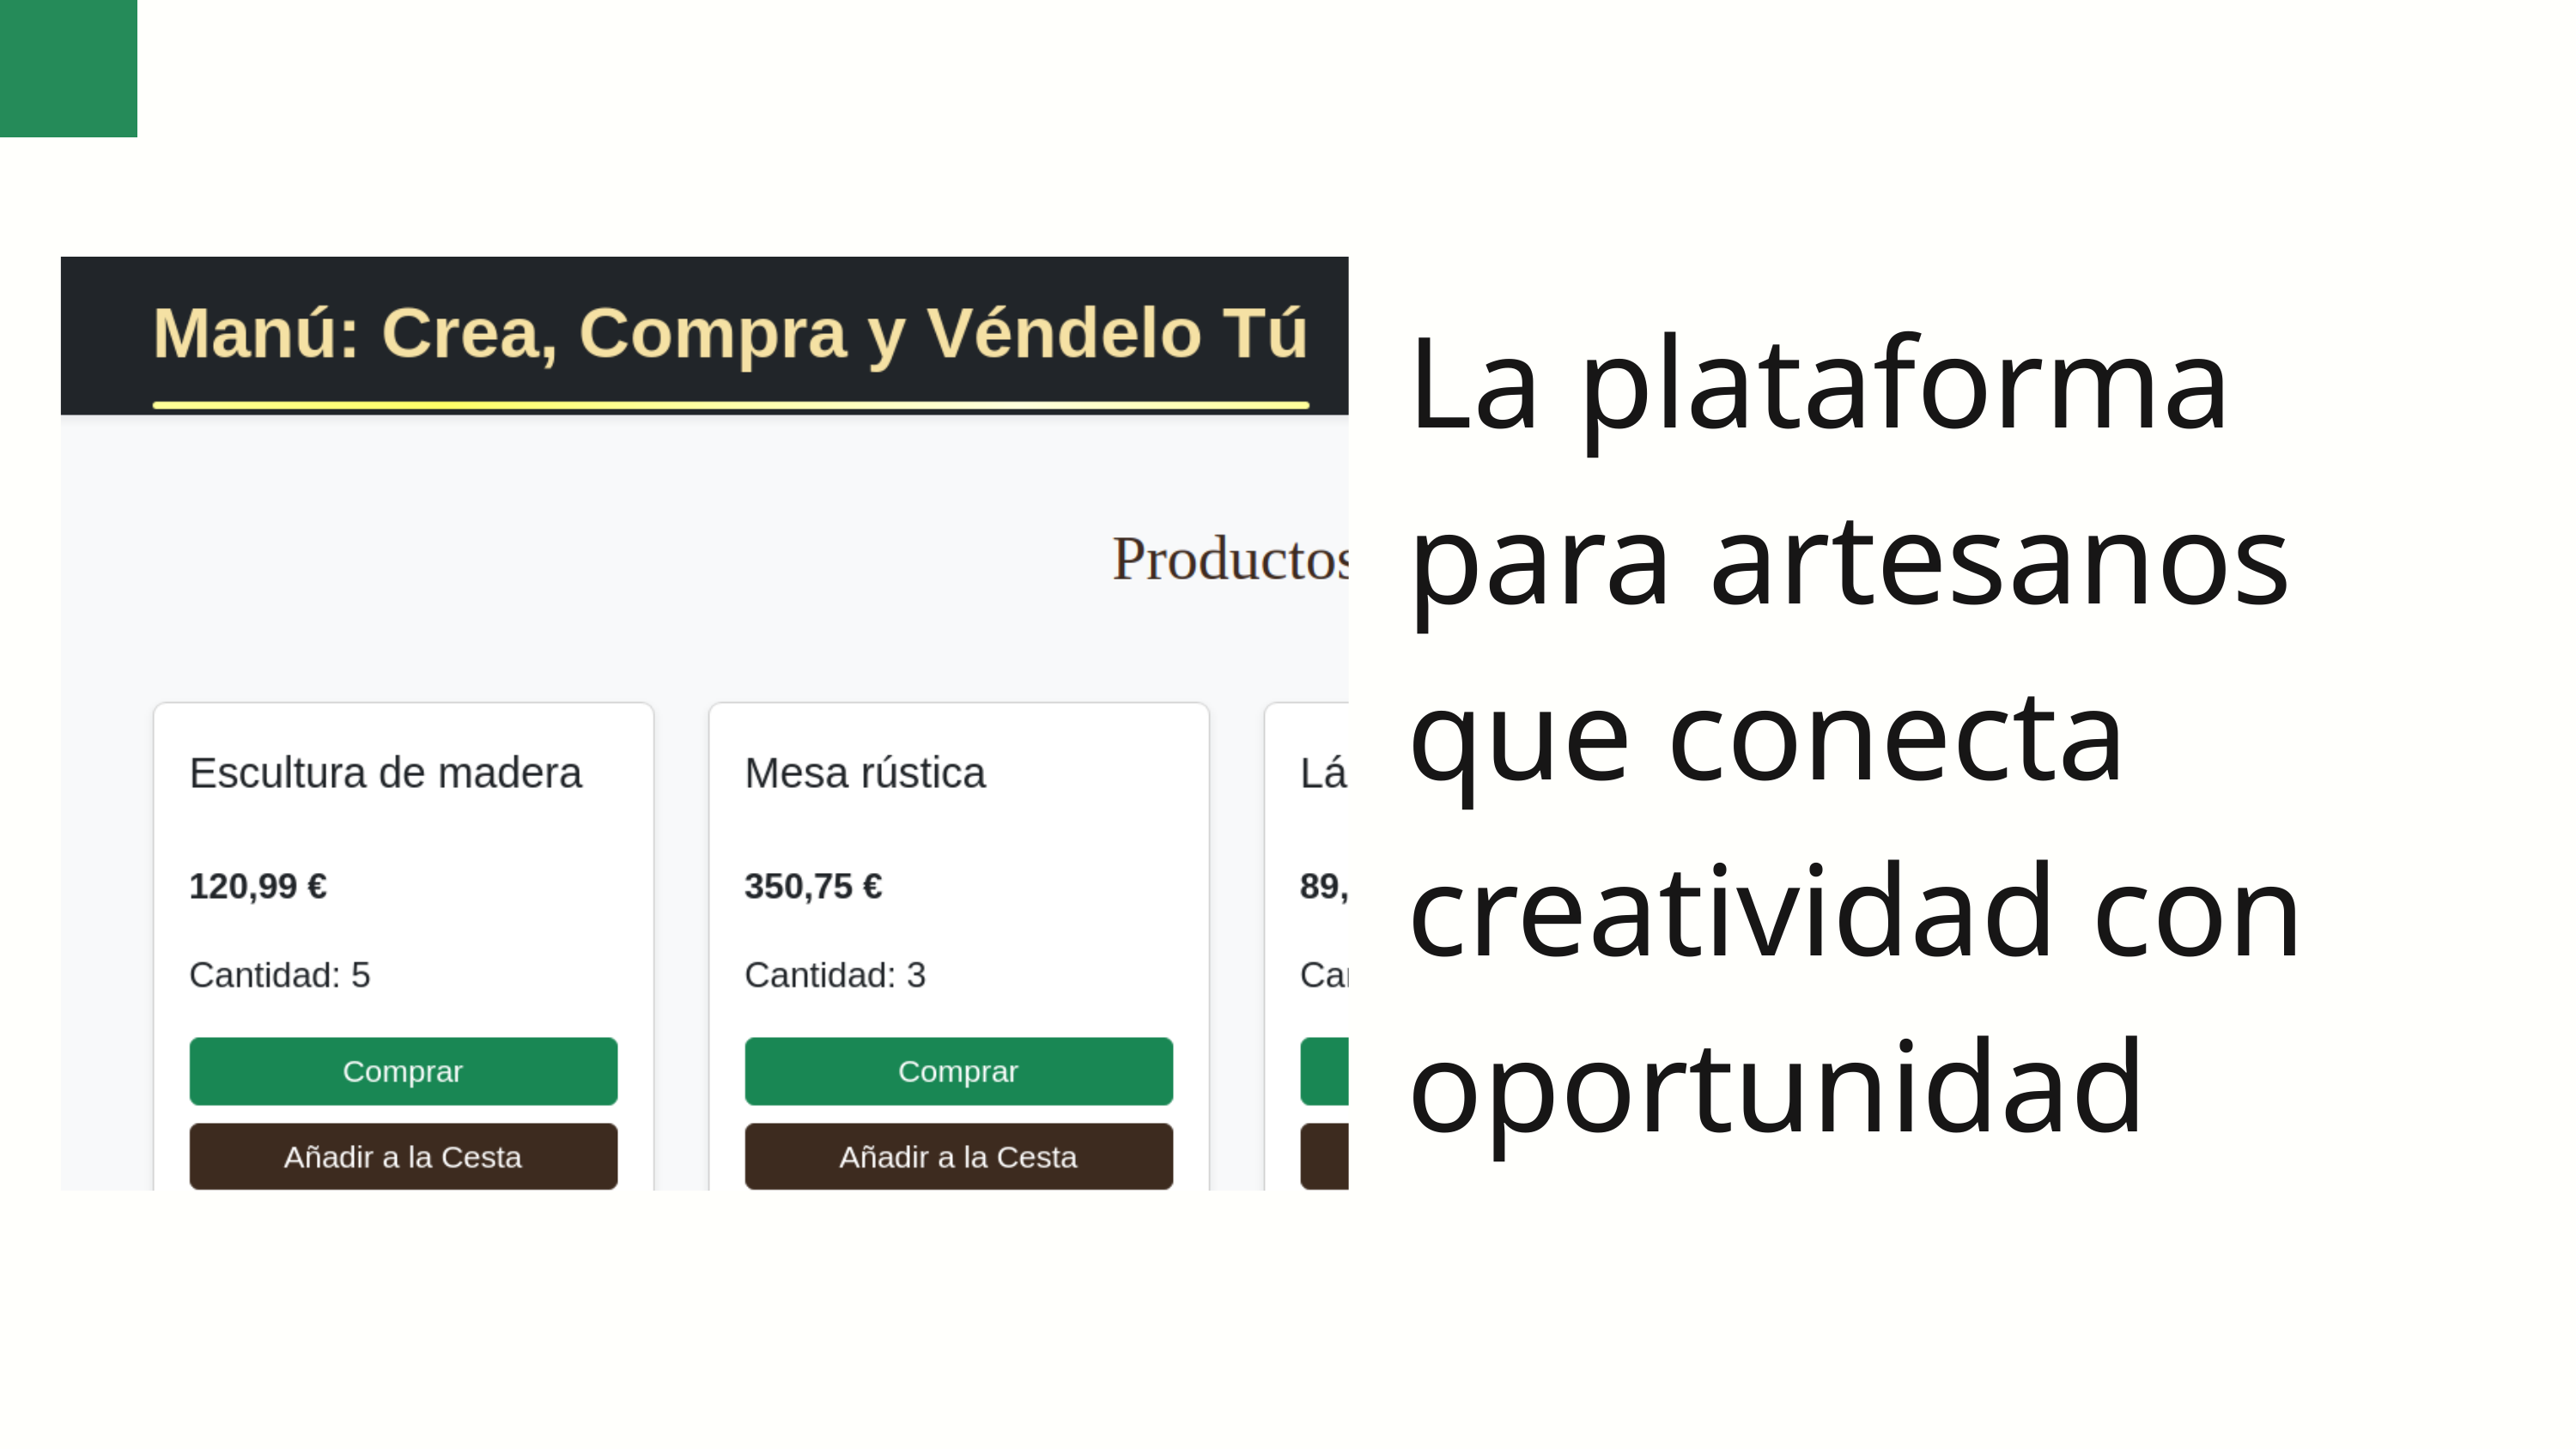

La plataforma para artesanos que conecta creatividad con oportunidad